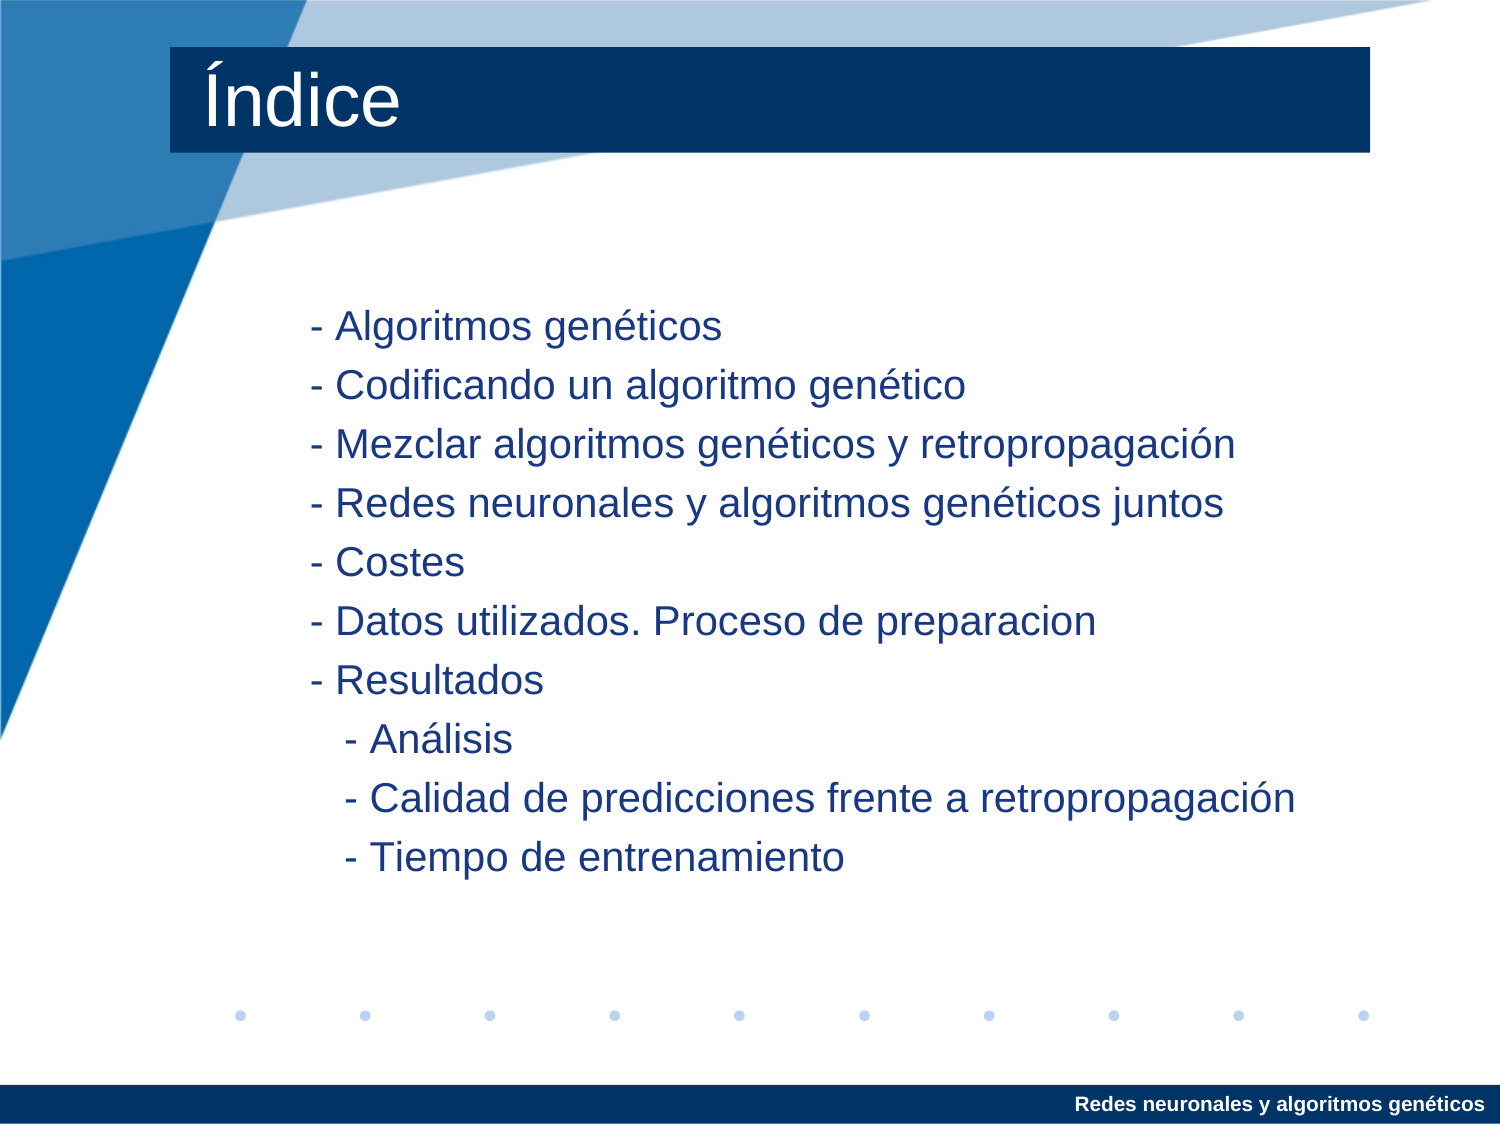

# Índice
 - Algoritmos genéticos
 - Codificando un algoritmo genético
 - Mezclar algoritmos genéticos y retropropagación
 - Redes neuronales y algoritmos genéticos juntos
 - Costes
 - Datos utilizados. Proceso de preparacion
 - Resultados
 - Análisis
 - Calidad de predicciones frente a retropropagación
 - Tiempo de entrenamiento